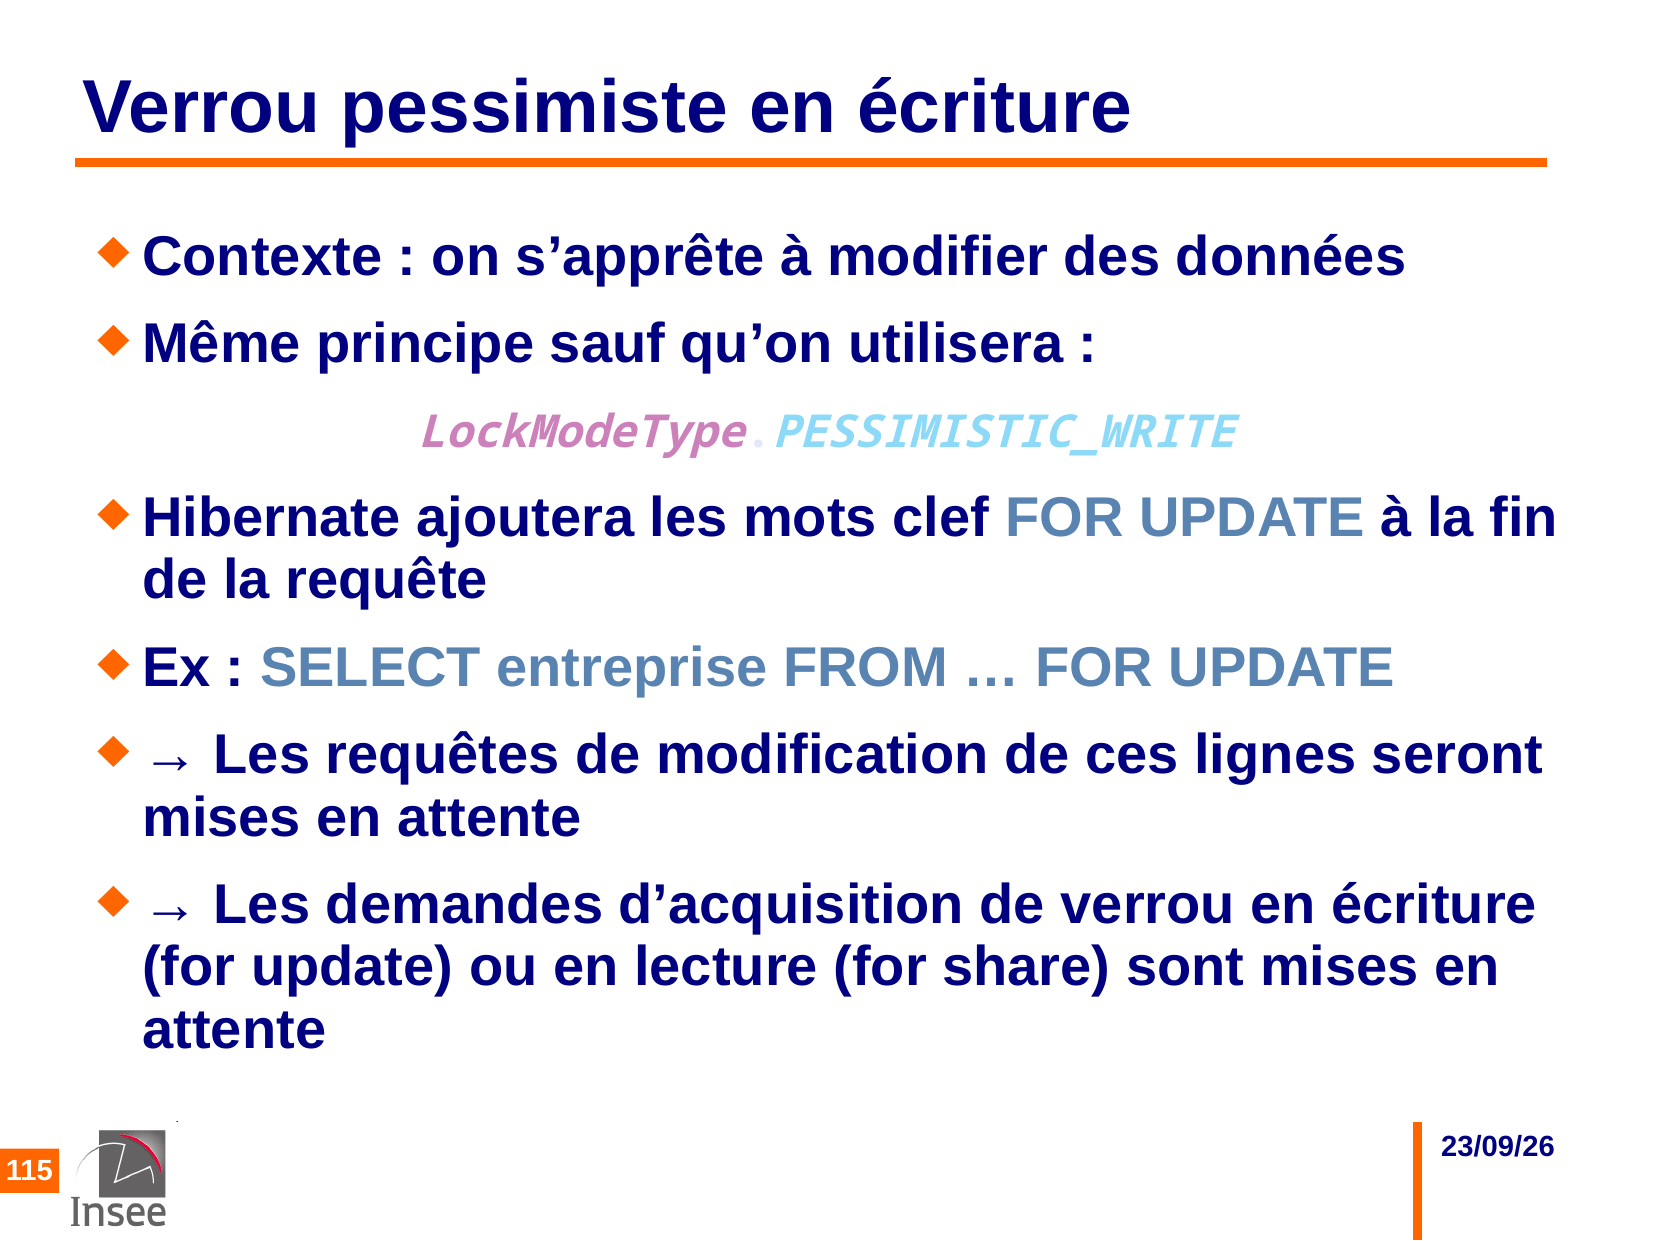

# Verrou pessimiste en écriture
Contexte : on s’apprête à modifier des données
Même principe sauf qu’on utilisera :
LockModeType.PESSIMISTIC_WRITE
Hibernate ajoutera les mots clef FOR UPDATE à la fin de la requête
Ex : SELECT entreprise FROM … FOR UPDATE
→ Les requêtes de modification de ces lignes seront mises en attente
→ Les demandes d’acquisition de verrou en écriture (for update) ou en lecture (for share) sont mises en attente
115